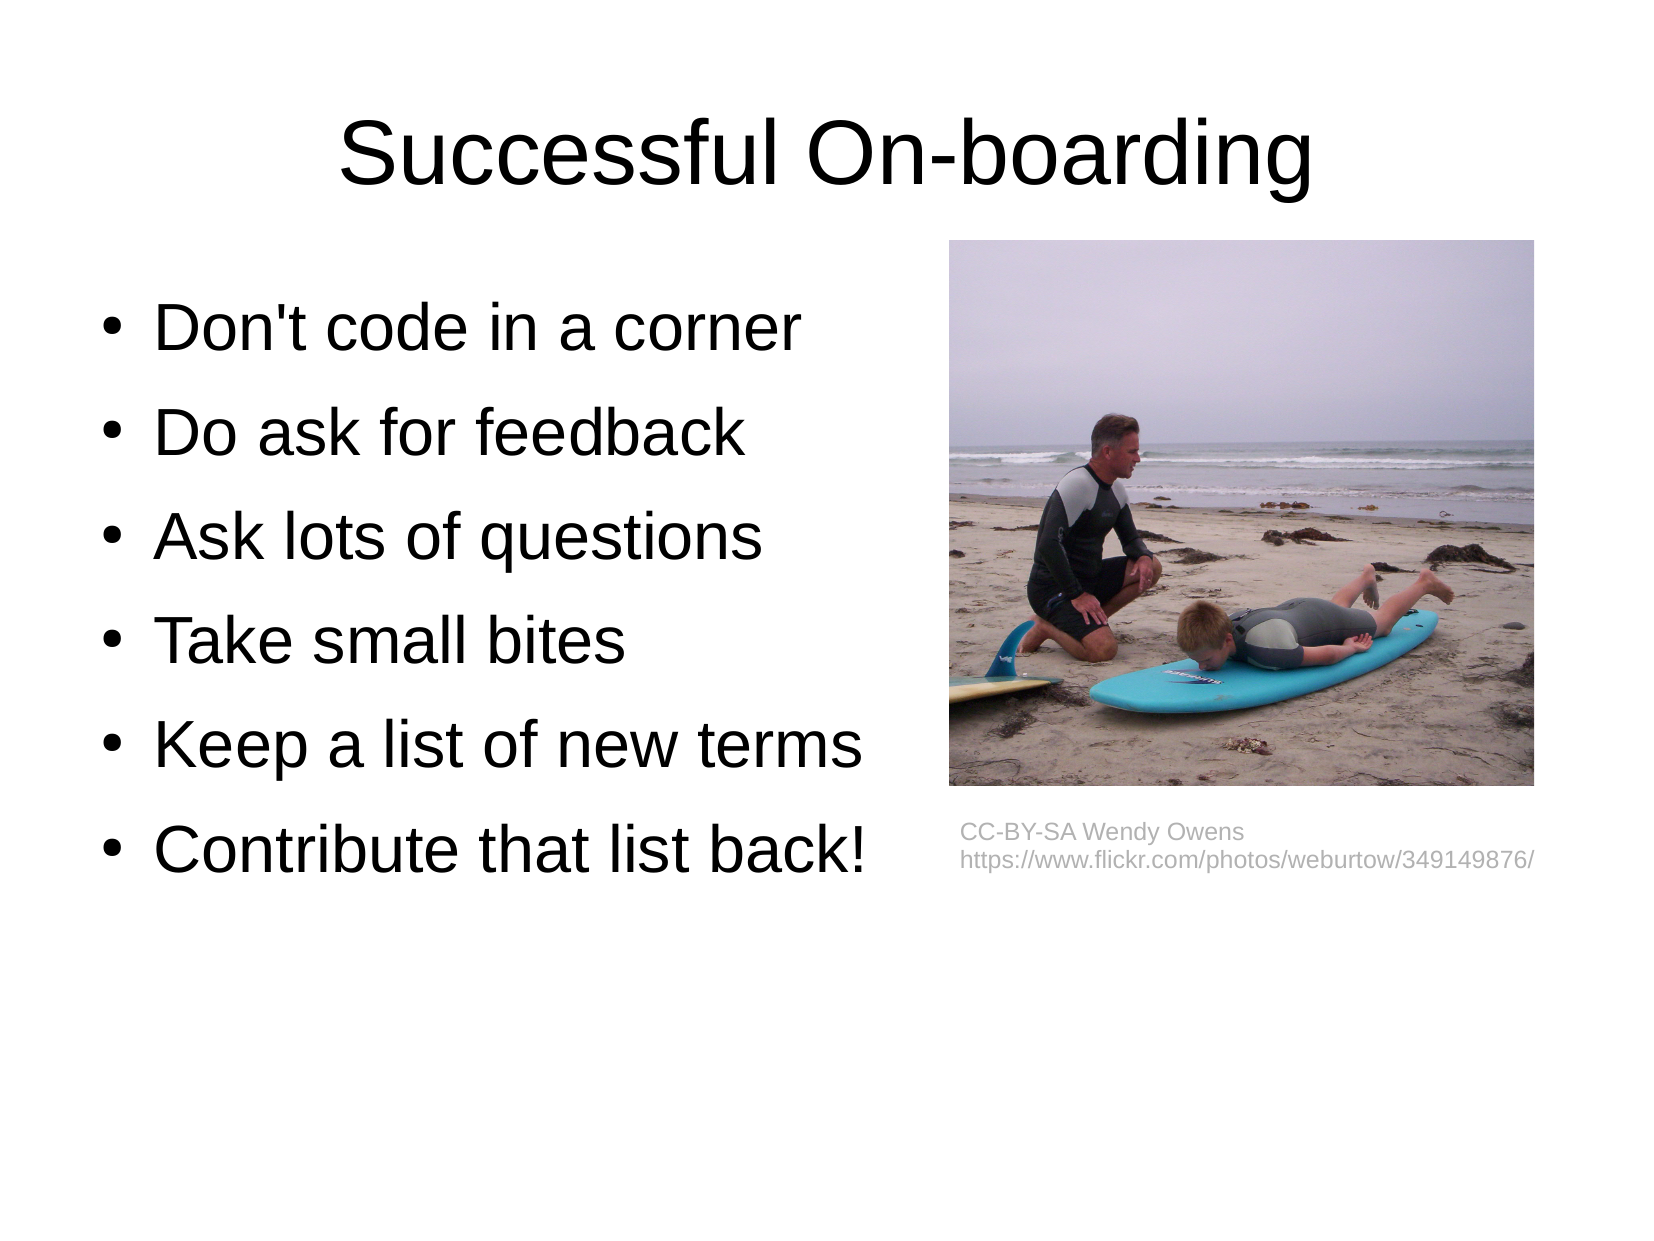

# Successful On-boarding
Don't code in a corner
Do ask for feedback
Ask lots of questions
Take small bites
Keep a list of new terms
Contribute that list back!
CC-BY-SA Wendy Owens
https://www.flickr.com/photos/weburtow/349149876/